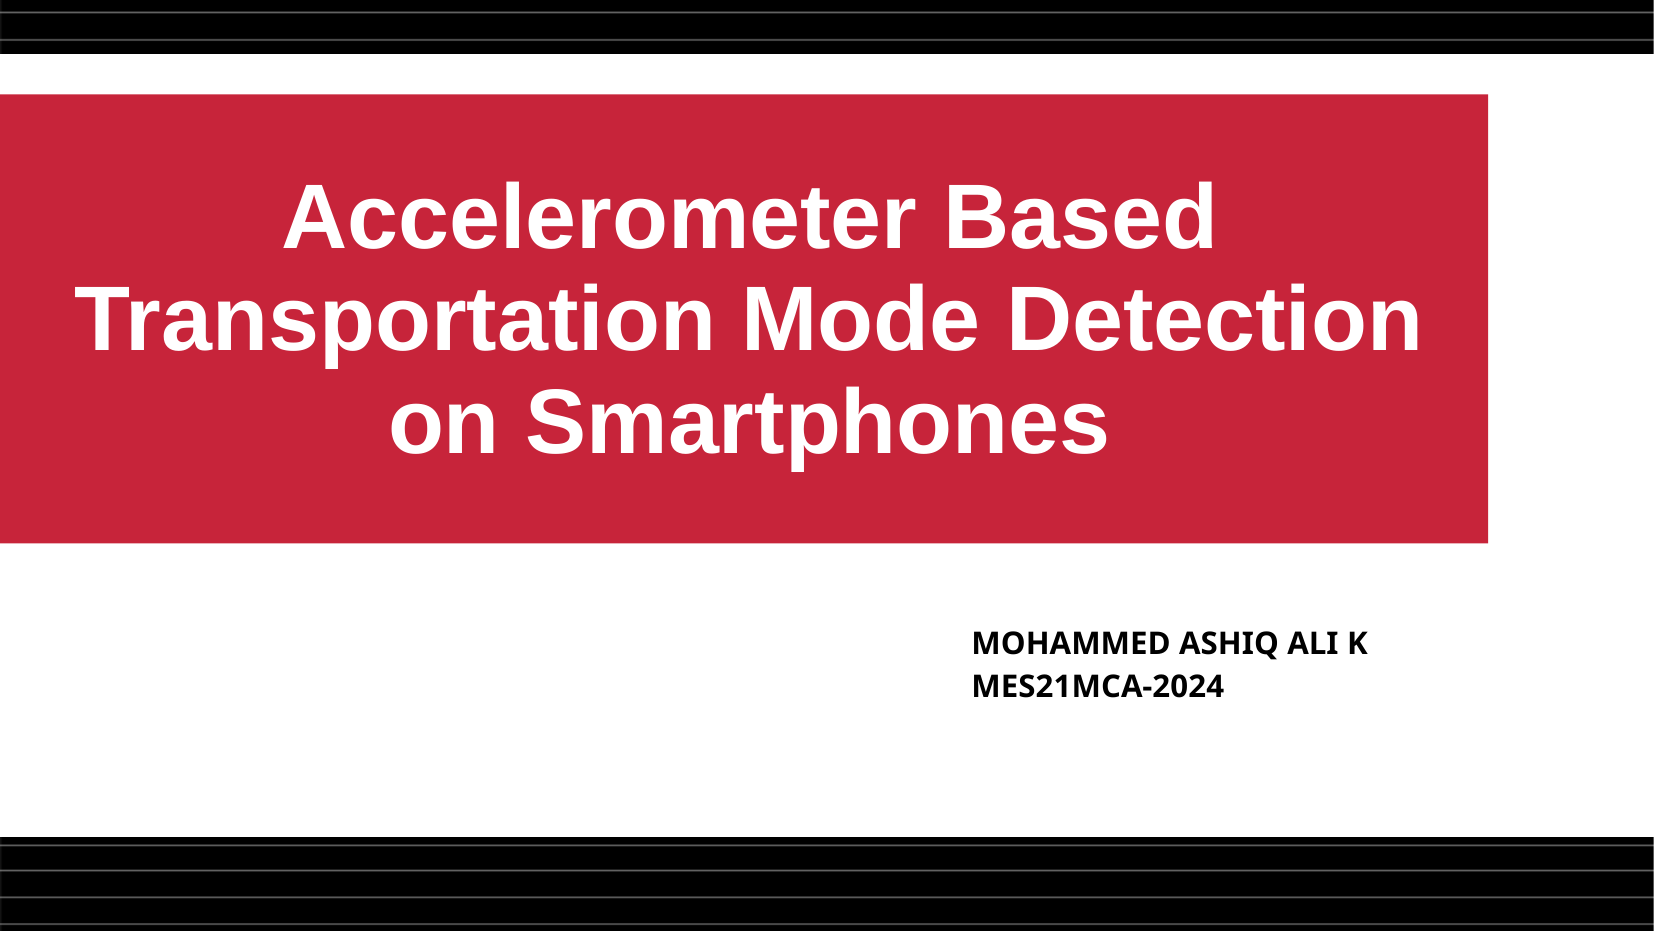

# Accelerometer Based Transportation Mode Detection on Smartphones
MOHAMMED ASHIQ ALI K
MES21MCA-2024